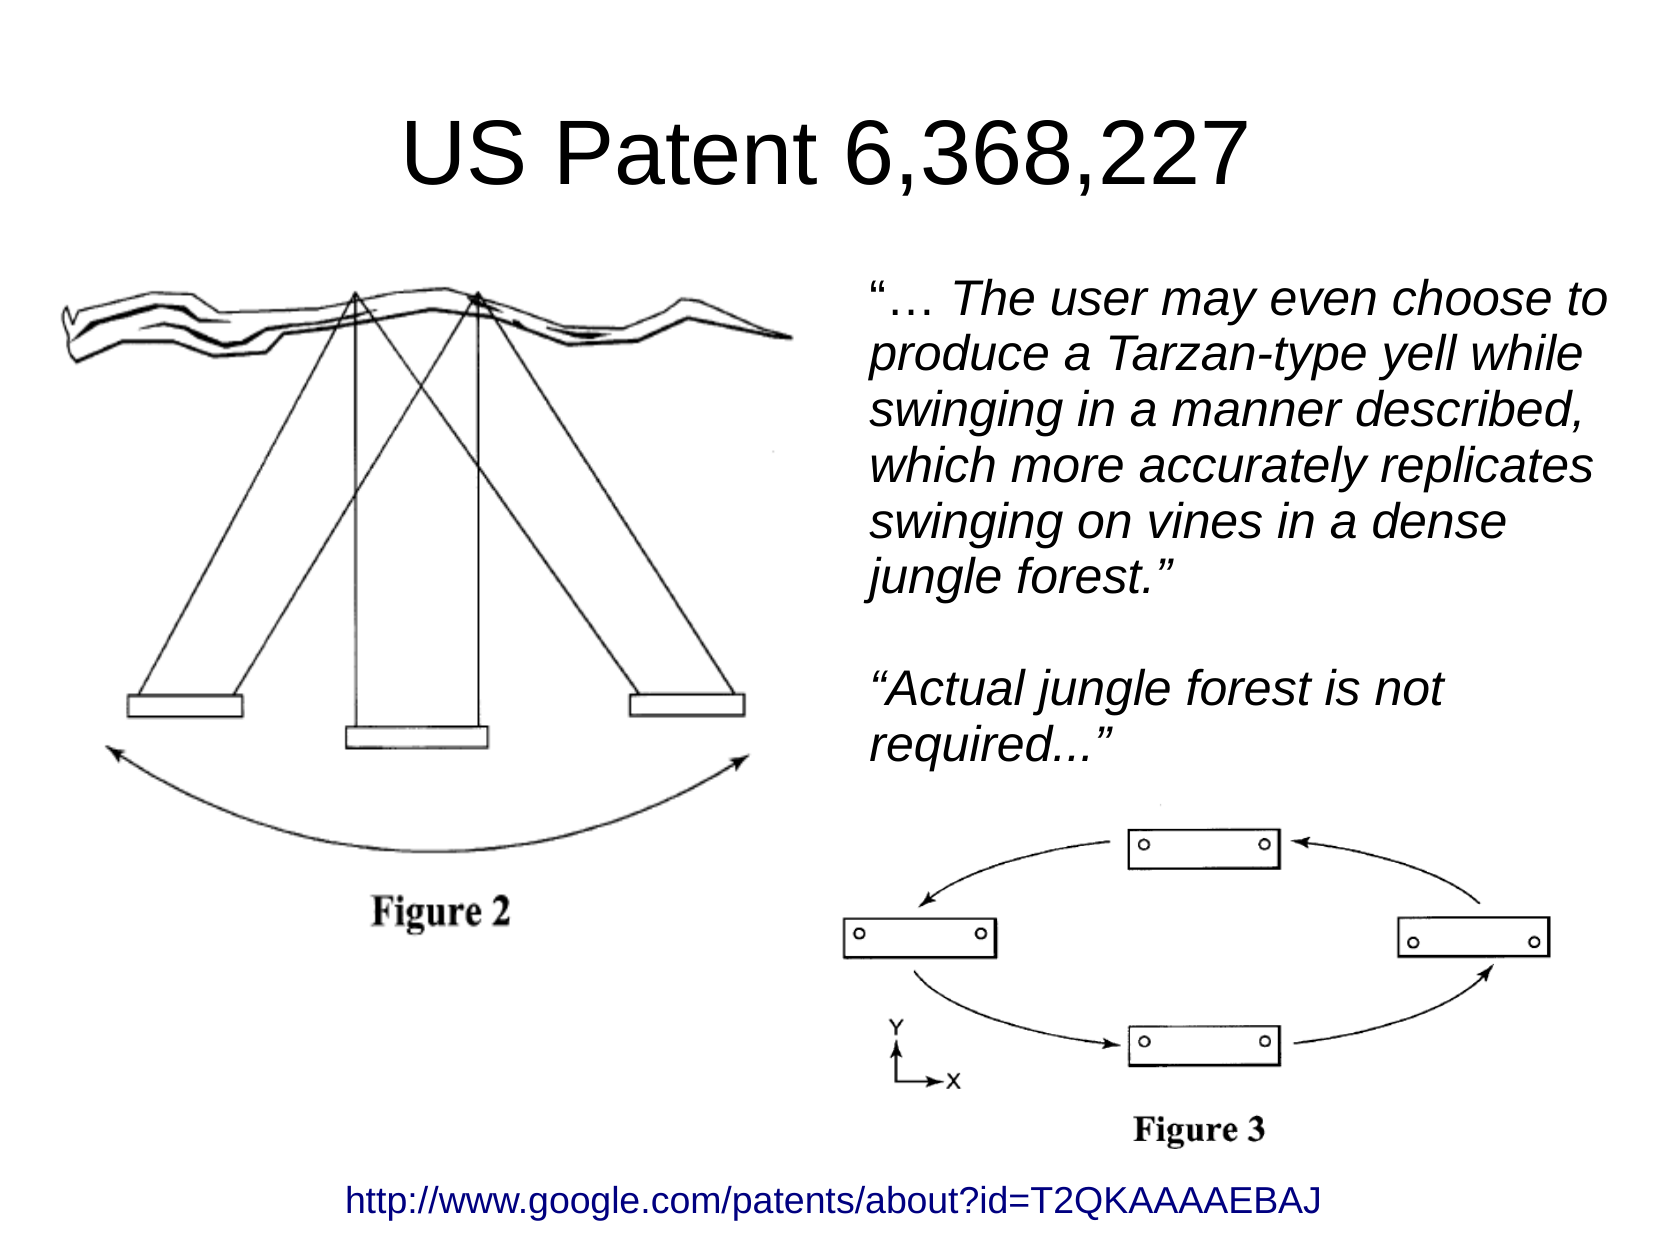

# US Patent 6,368,227
“… The user may even choose to produce a Tarzan-type yell while swinging in a manner described, which more accurately replicates swinging on vines in a dense jungle forest.”
“Actual jungle forest is not required...”
14
http://www.google.com/patents/about?id=T2QKAAAAEBAJ